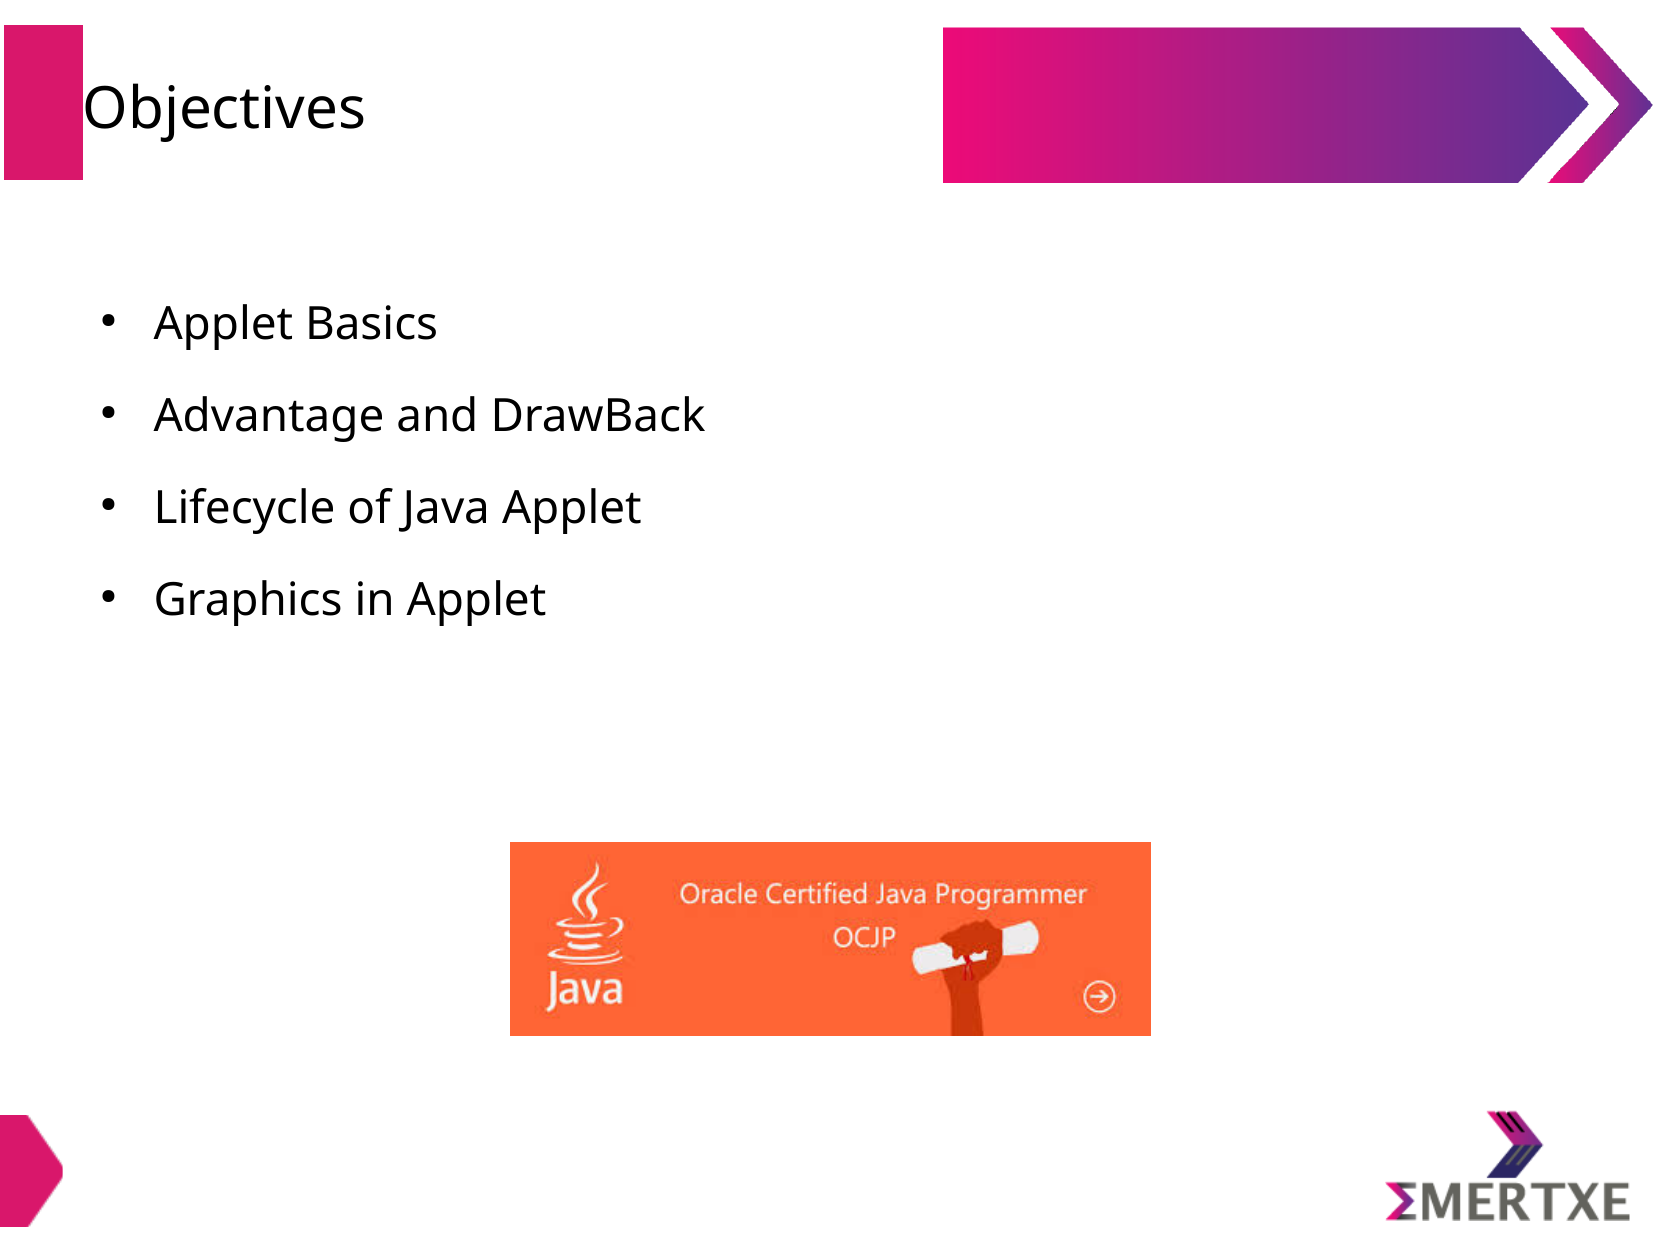

# Objectives
Applet Basics
Advantage and DrawBack
Lifecycle of Java Applet
Graphics in Applet